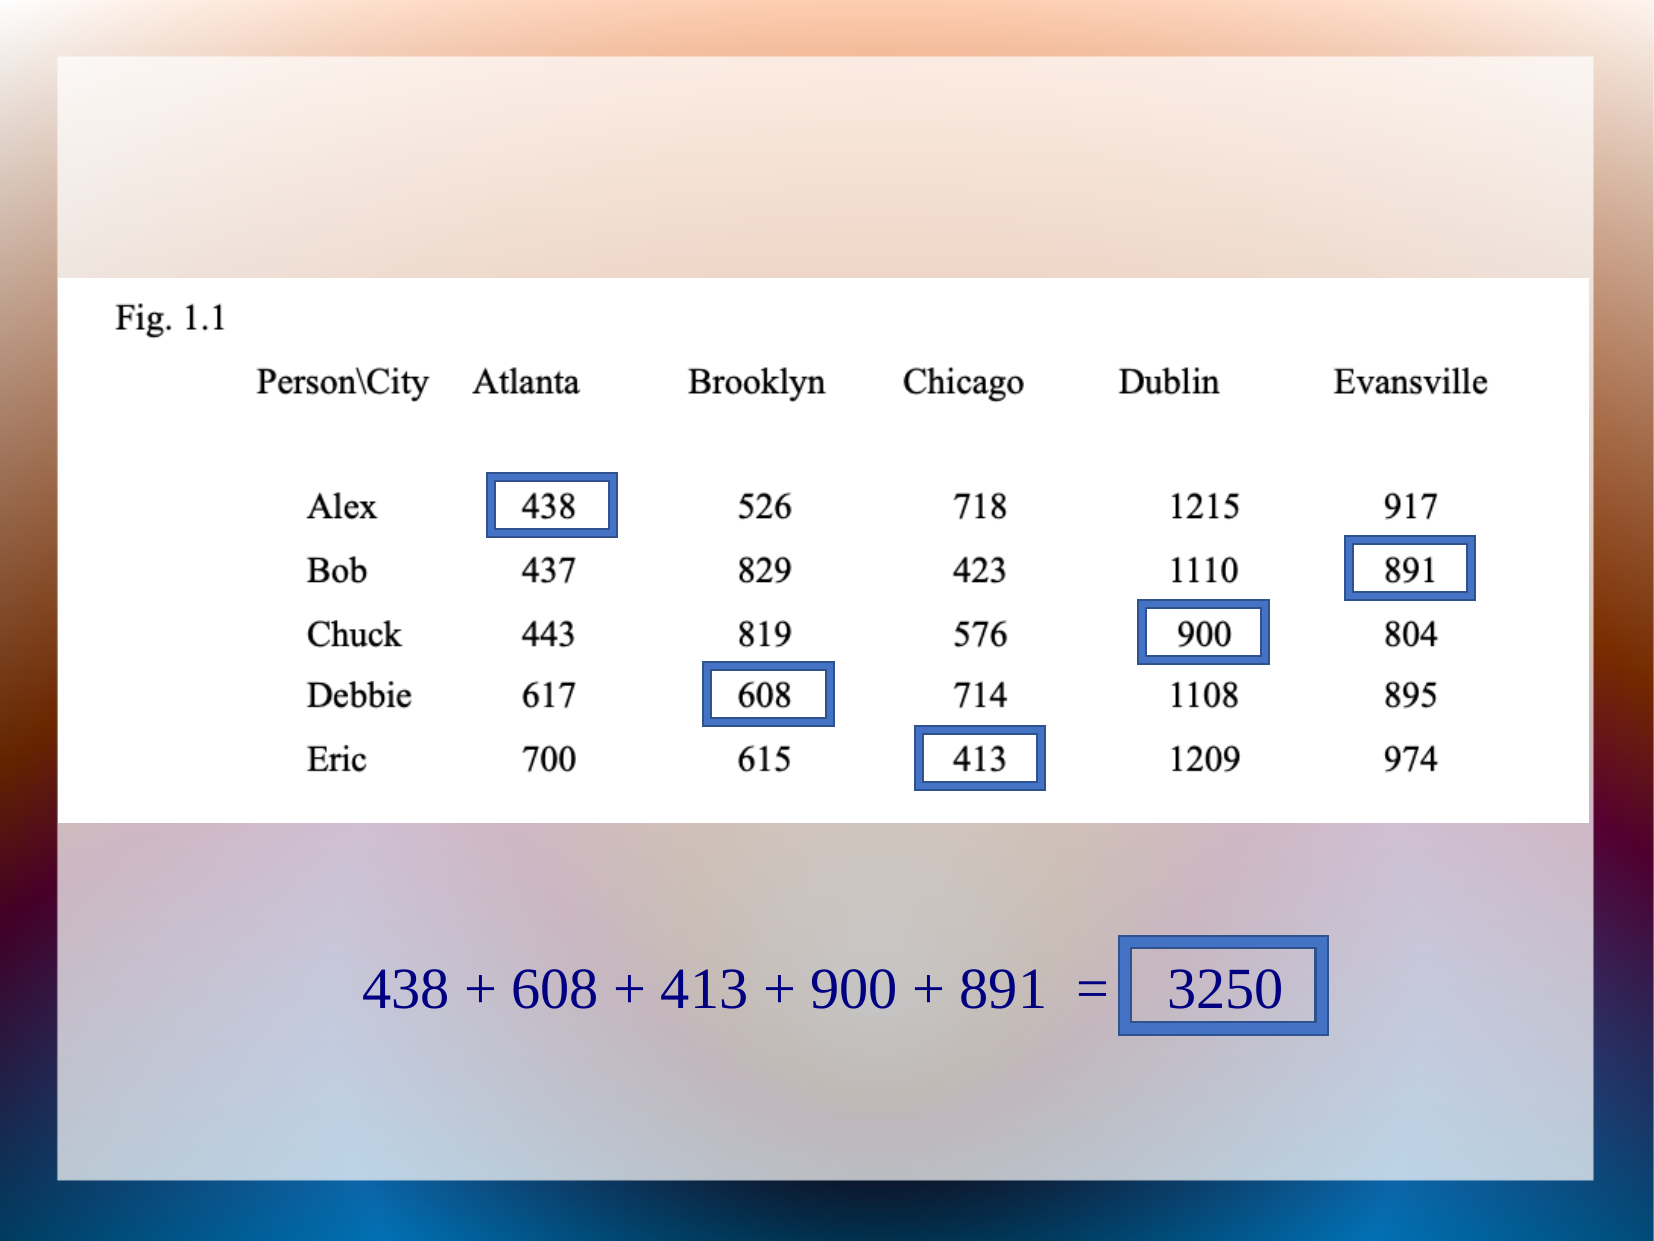

# 438 + 608 + 413 + 900 + 891 = 3250